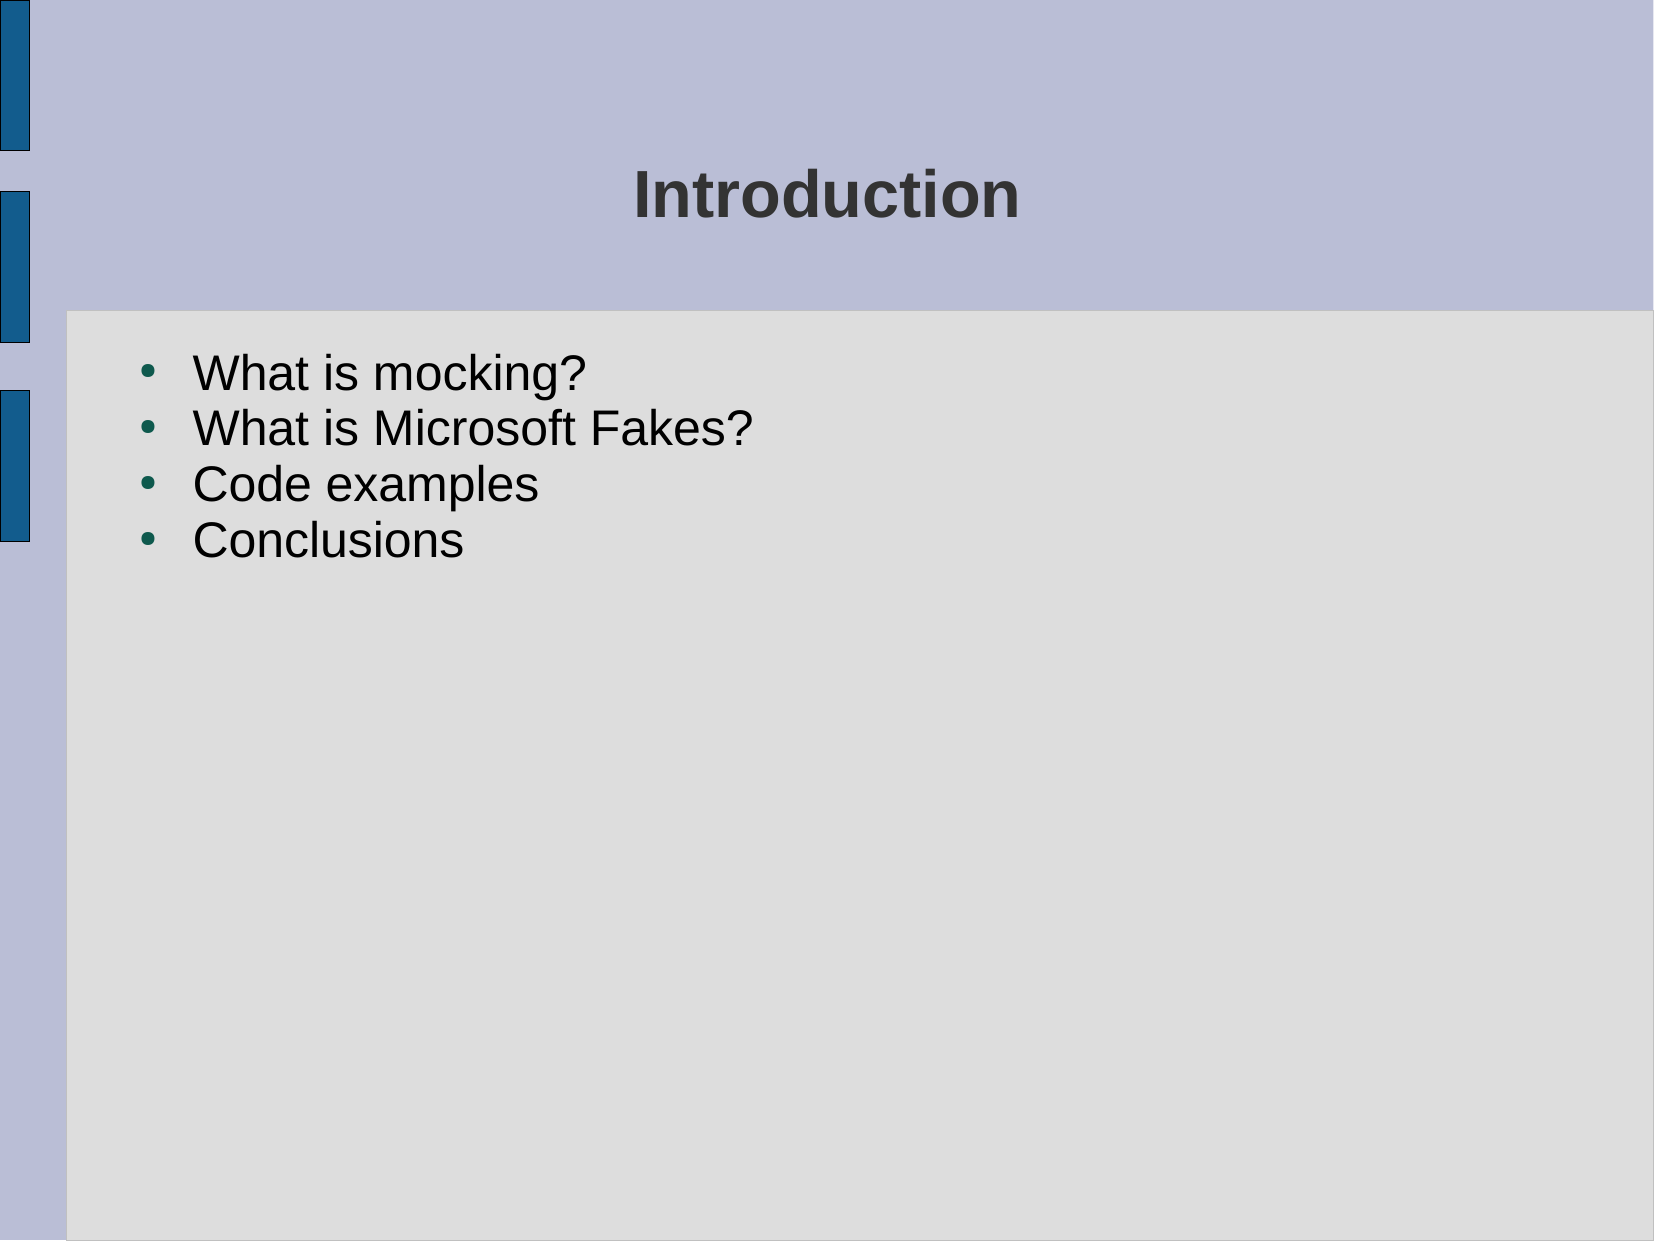

# Introduction
What is mocking?
What is Microsoft Fakes?
Code examples
Conclusions